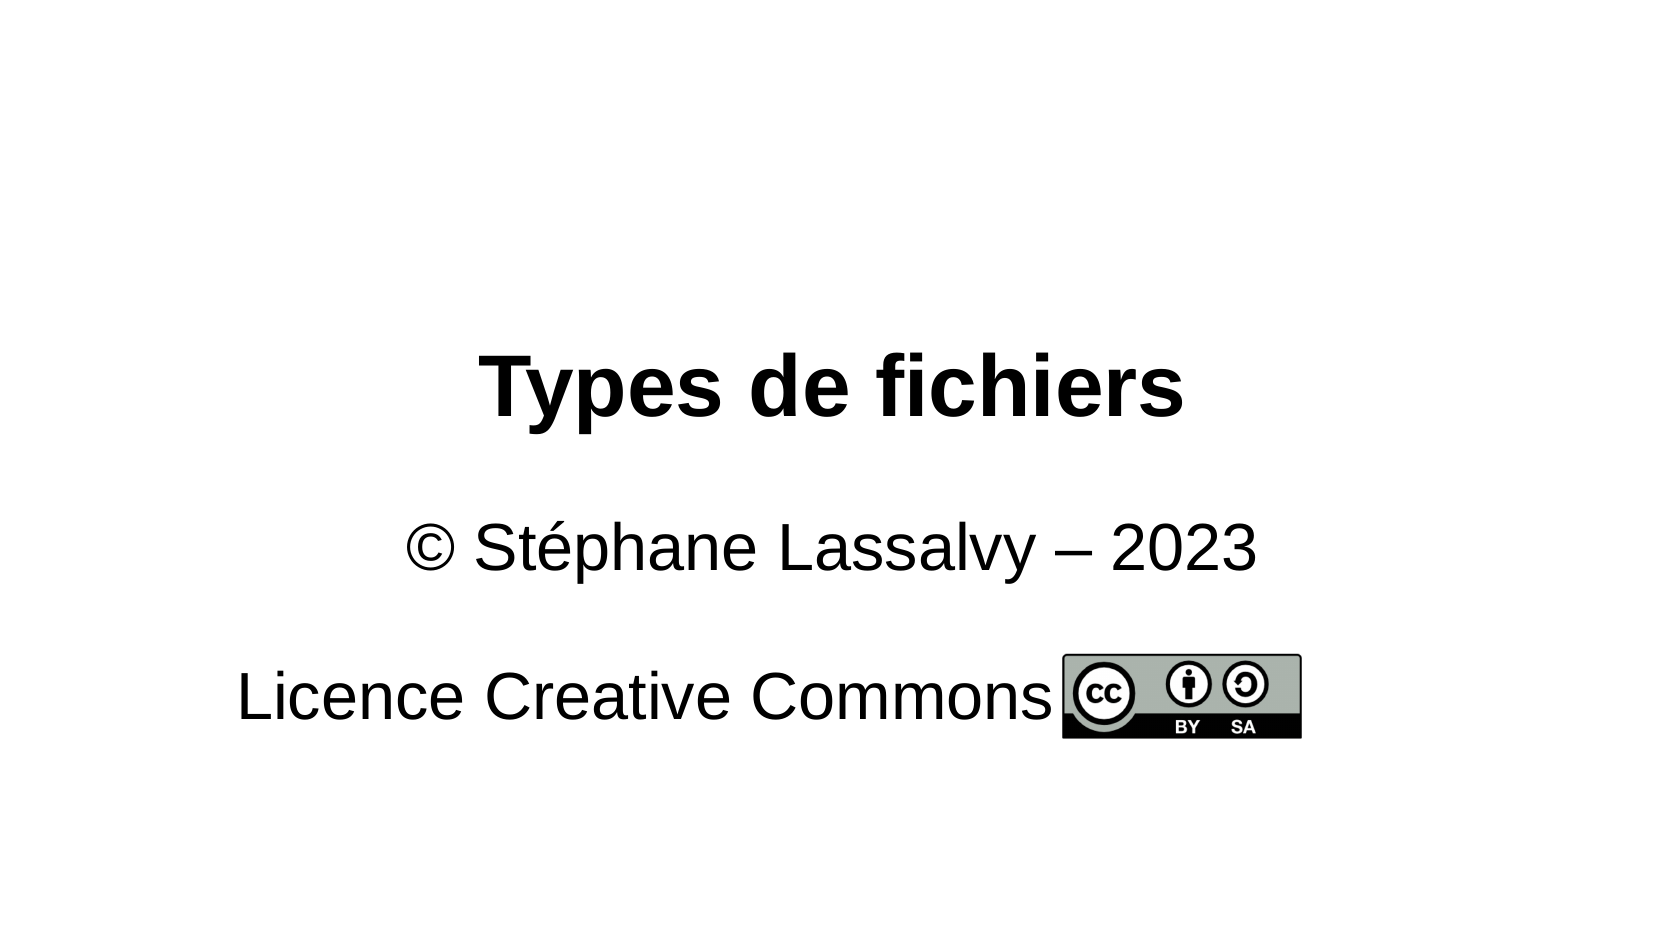

#
Types de fichiers
© Stéphane Lassalvy – 2023
		Licence Creative Commons